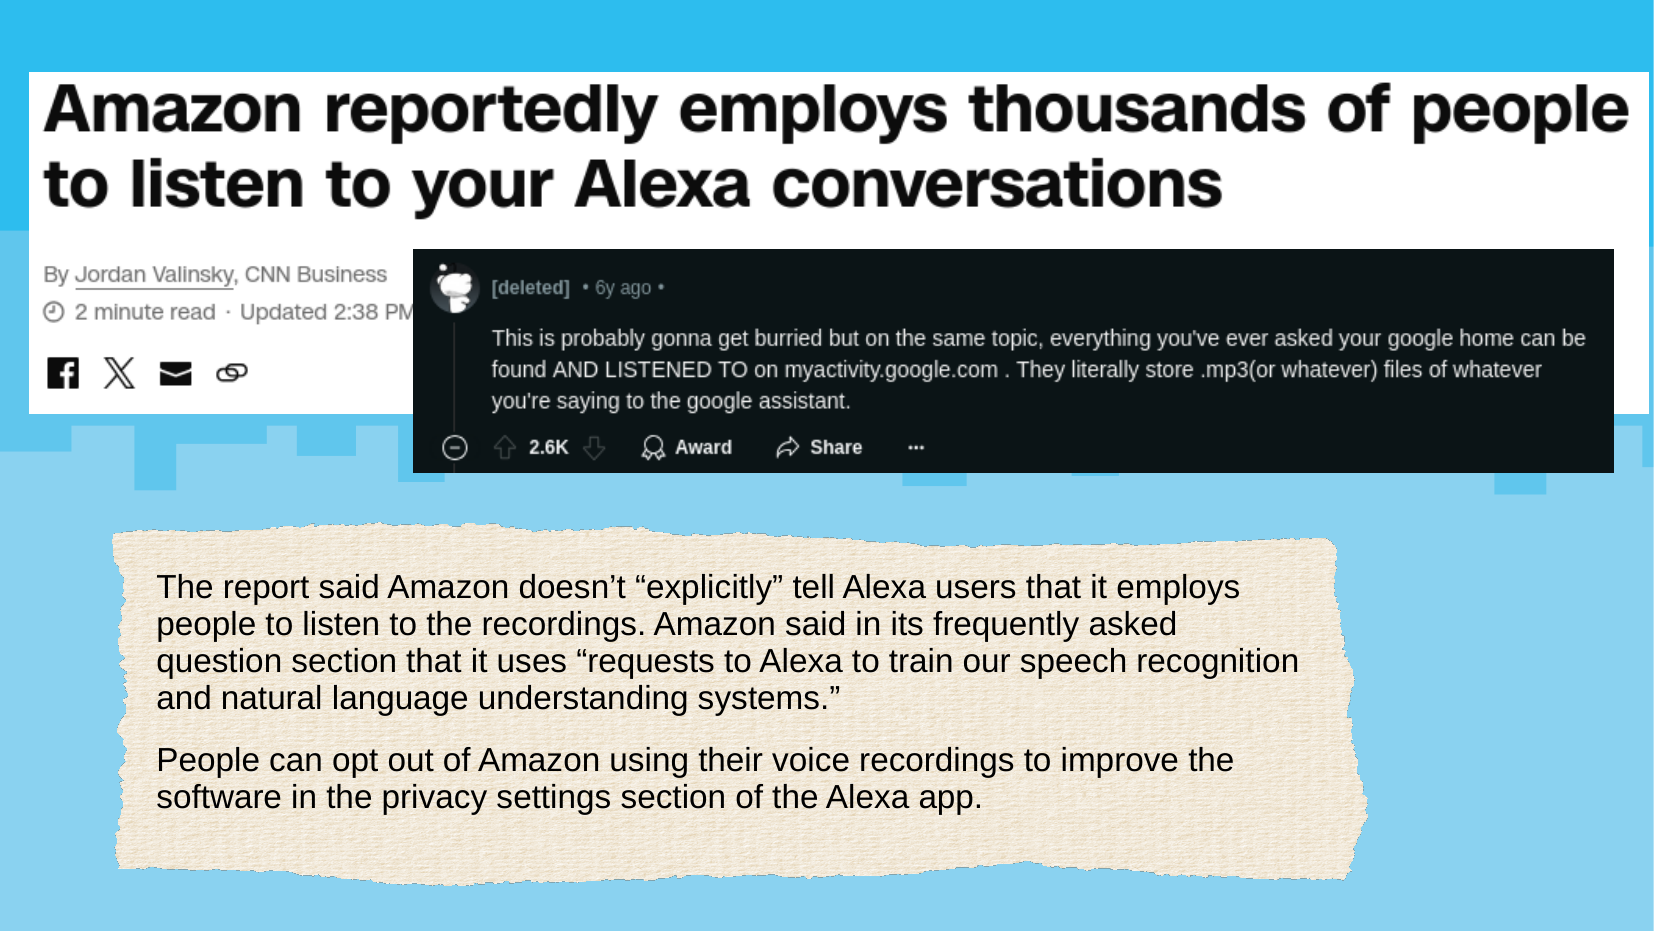

The report said Amazon doesn’t “explicitly” tell Alexa users that it employs people to listen to the recordings. Amazon said in its frequently asked question section that it uses “requests to Alexa to train our speech recognition and natural language understanding systems.”
People can opt out of Amazon using their voice recordings to improve the software in the privacy settings section of the Alexa app.